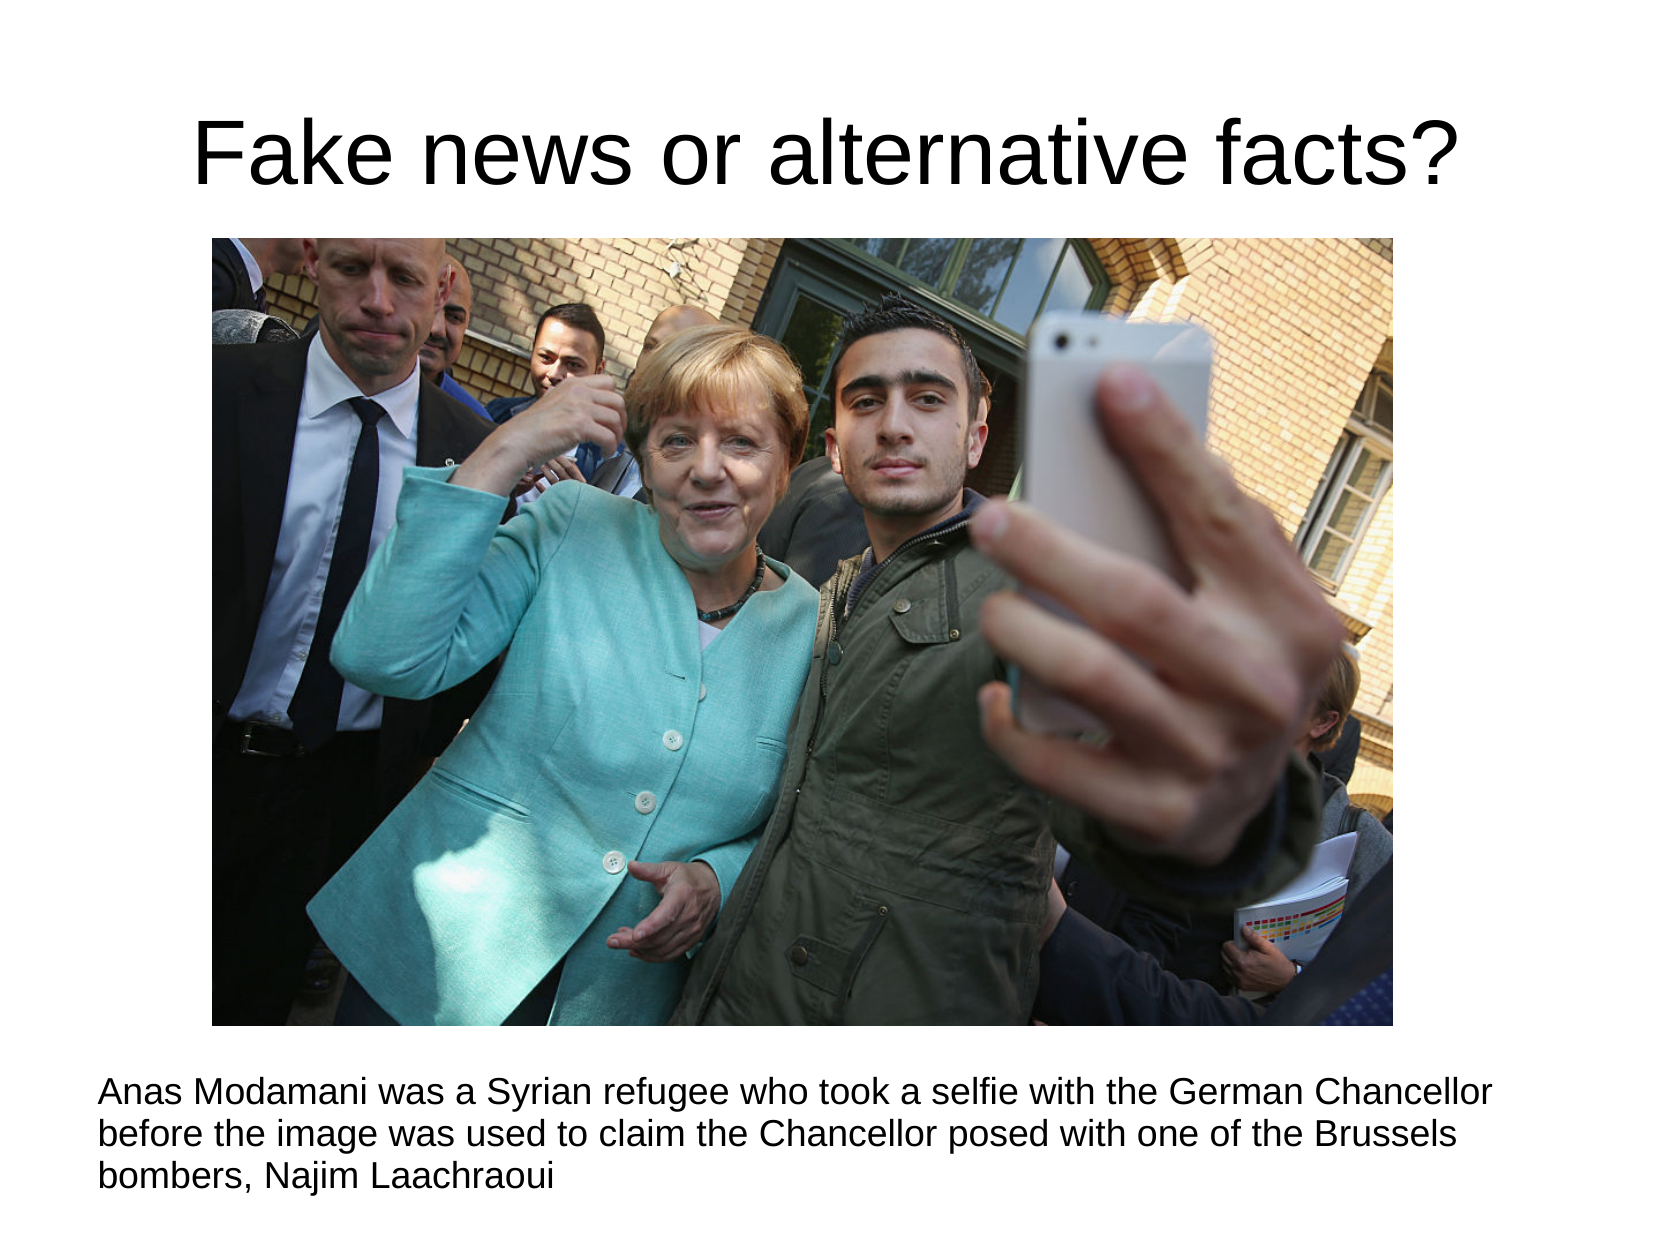

# Fake news or alternative facts?
Anas Modamani was a Syrian refugee who took a selfie with the German Chancellor before the image was used to claim the Chancellor posed with one of the Brussels bombers, Najim Laachraoui